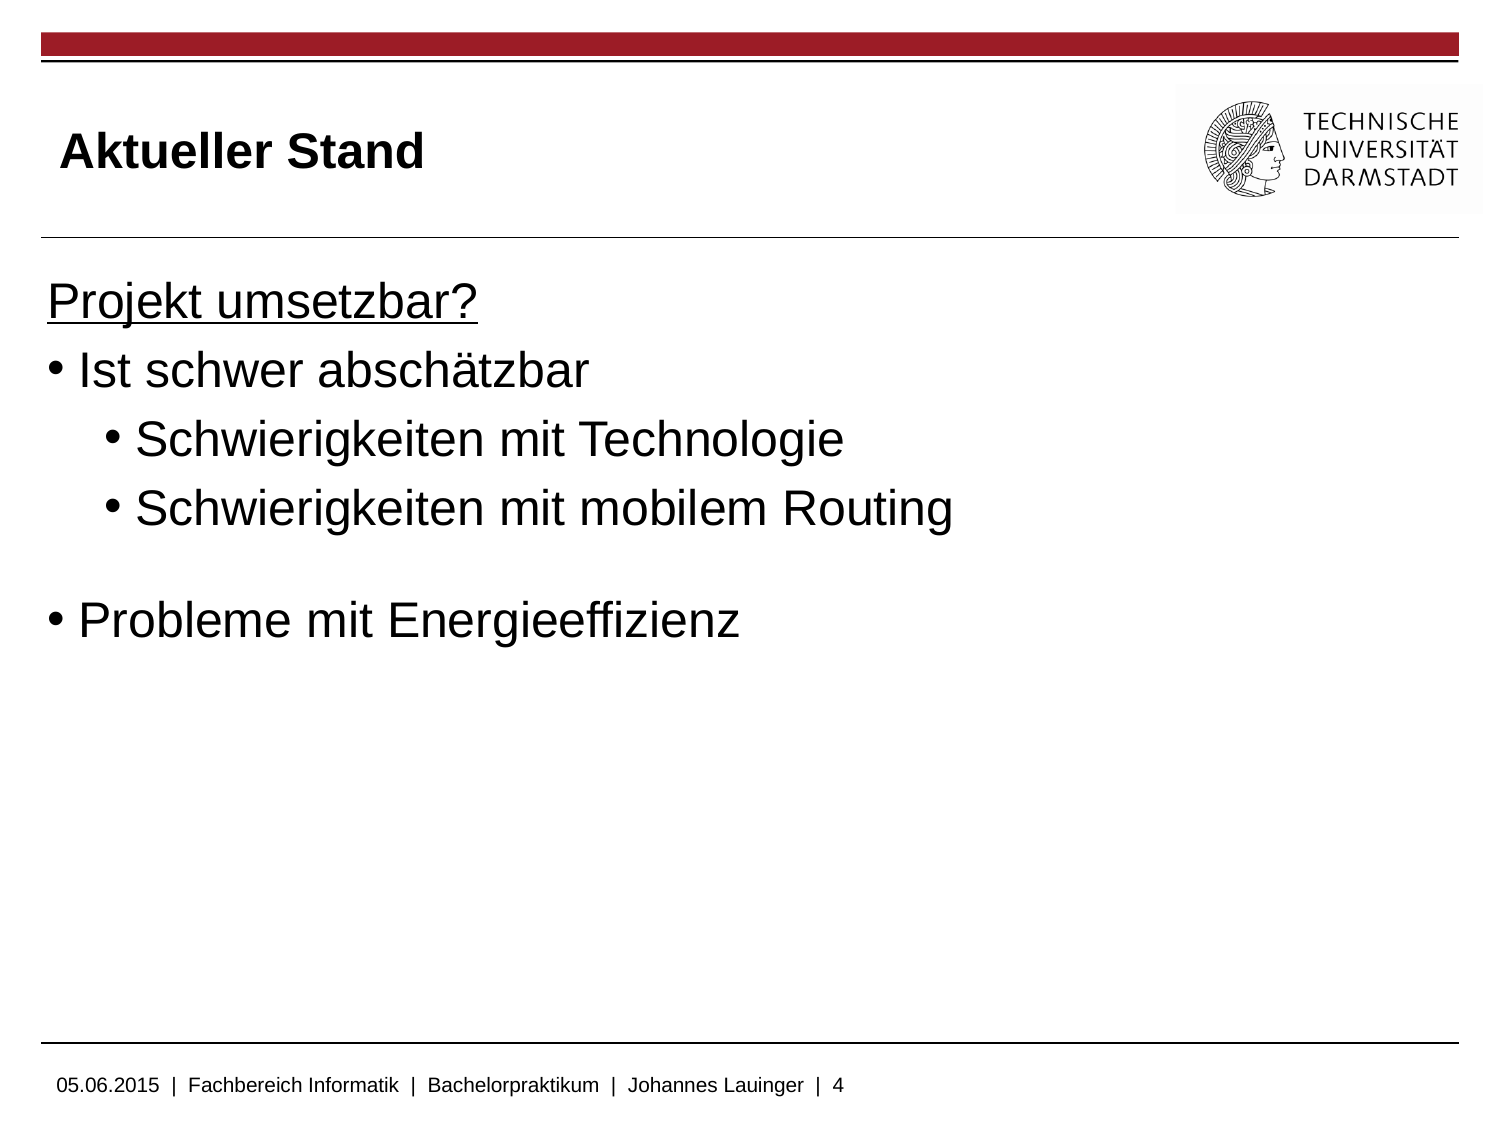

# Aktueller Stand
Projekt umsetzbar?
 Ist schwer abschätzbar
Schwierigkeiten mit Technologie
Schwierigkeiten mit mobilem Routing
 Probleme mit Energieeffizienz